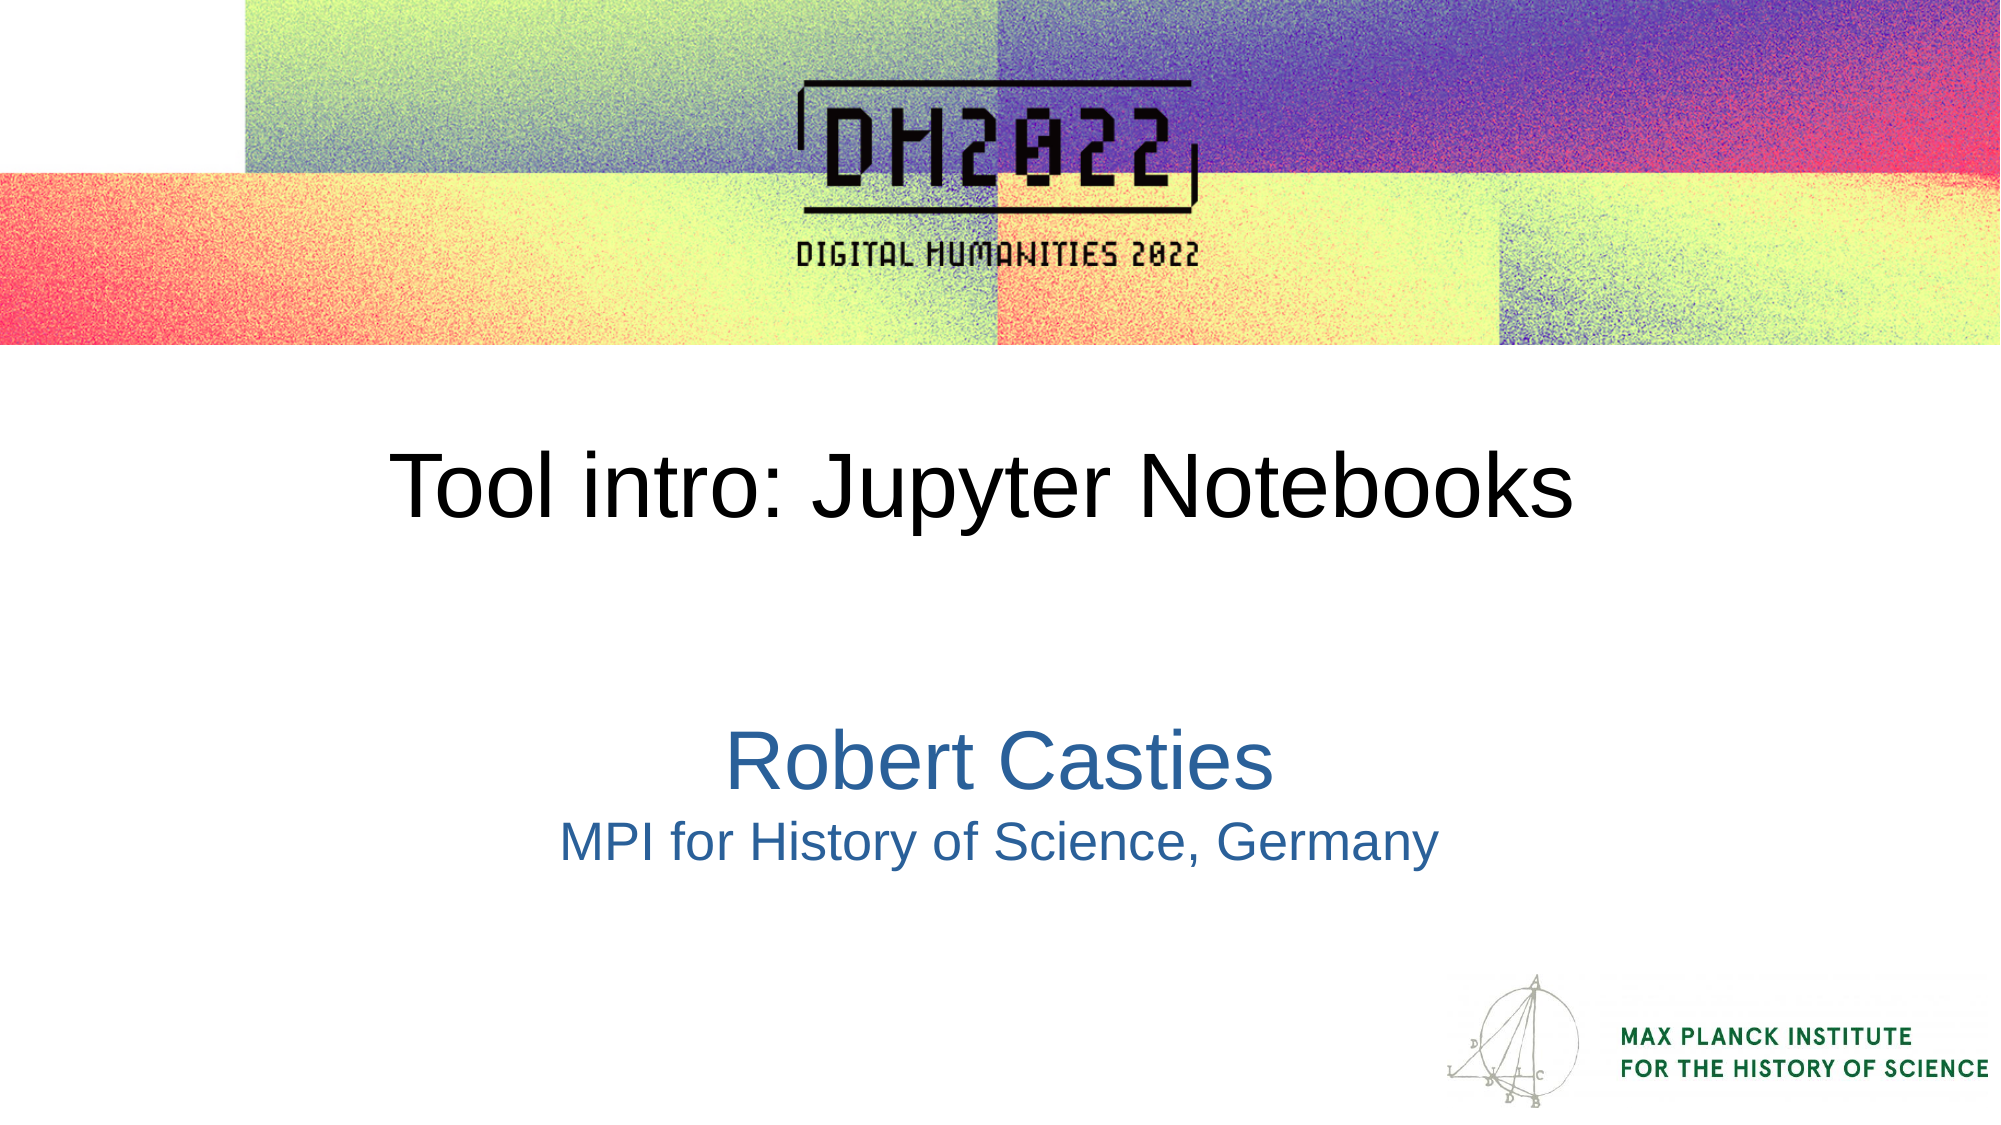

# Tool intro: Jupyter Notebooks
Robert Casties
MPI for History of Science, Germany